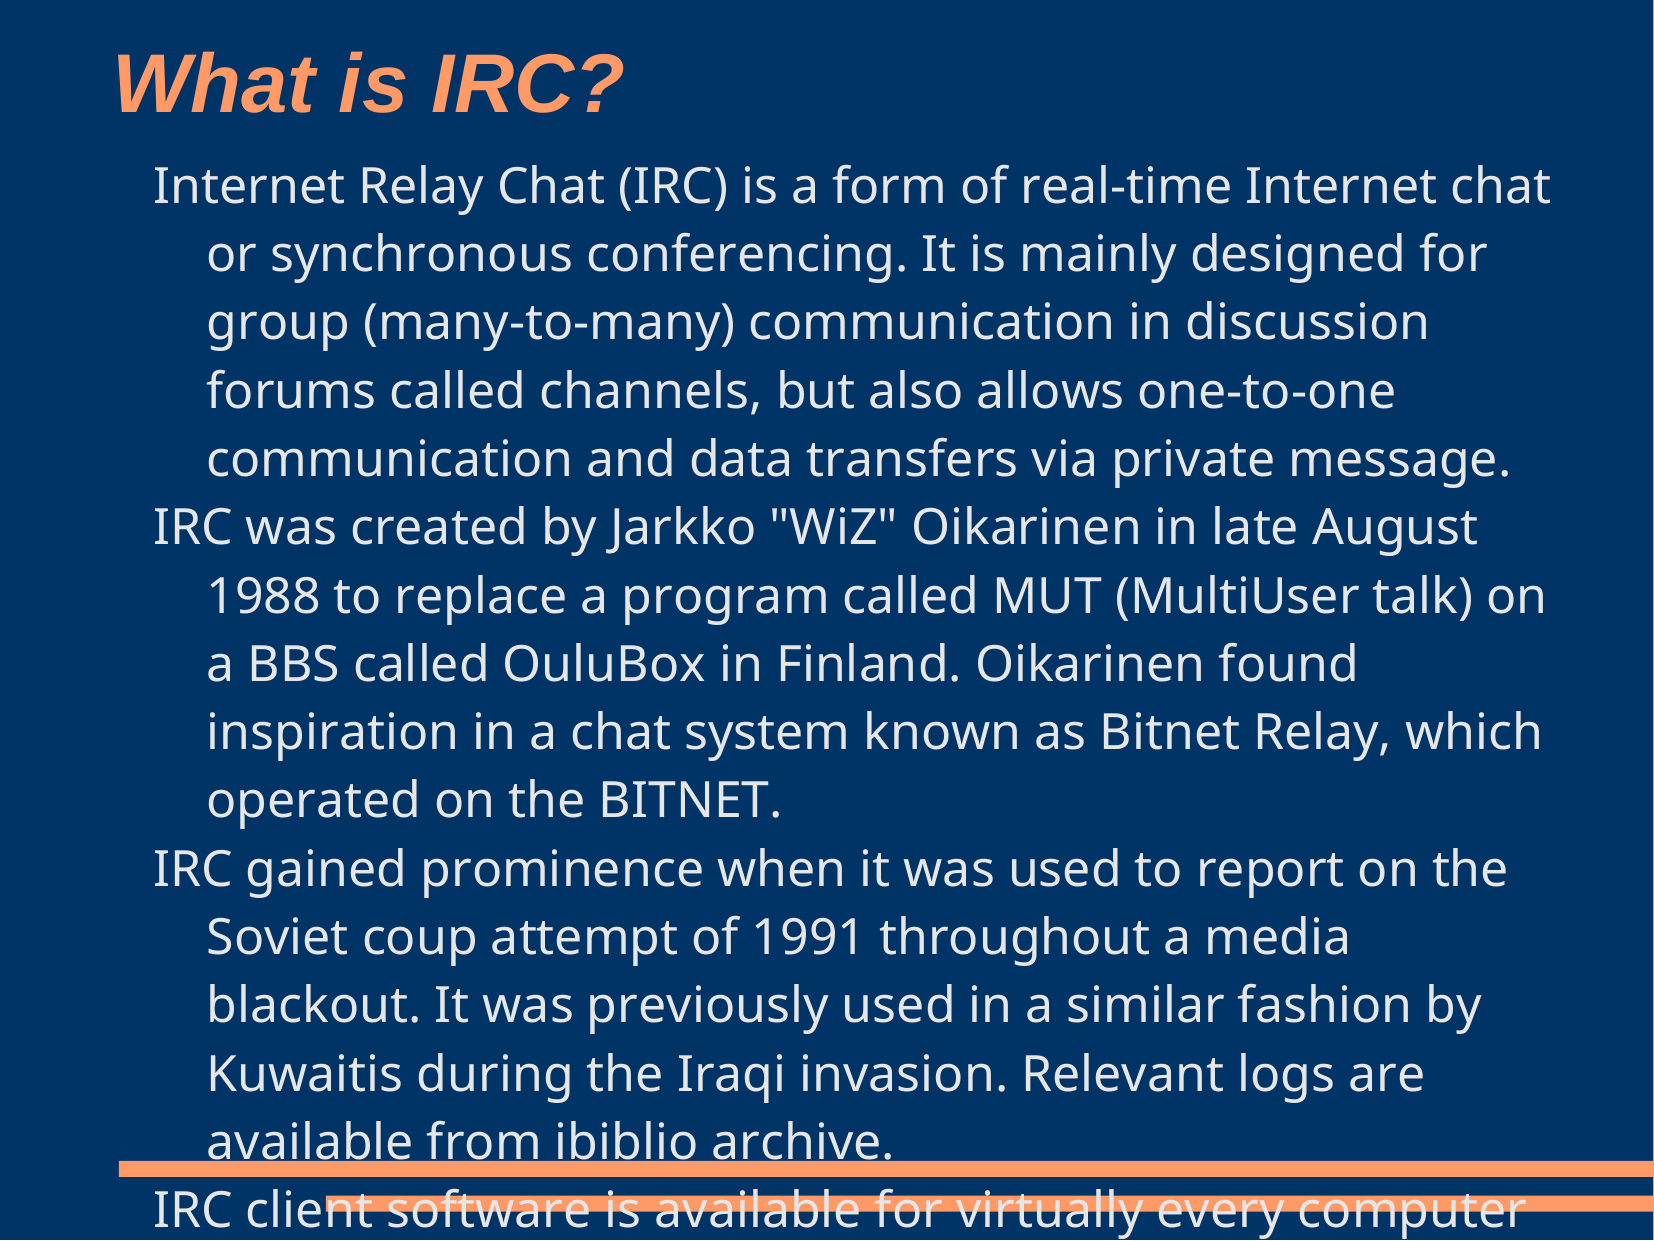

# What is IRC?
Internet Relay Chat (IRC) is a form of real-time Internet chat or synchronous conferencing. It is mainly designed for group (many-to-many) communication in discussion forums called channels, but also allows one-to-one communication and data transfers via private message.
IRC was created by Jarkko "WiZ" Oikarinen in late August 1988 to replace a program called MUT (MultiUser talk) on a BBS called OuluBox in Finland. Oikarinen found inspiration in a chat system known as Bitnet Relay, which operated on the BITNET.
IRC gained prominence when it was used to report on the Soviet coup attempt of 1991 throughout a media blackout. It was previously used in a similar fashion by Kuwaitis during the Iraqi invasion. Relevant logs are available from ibiblio archive.
IRC client software is available for virtually every computer operating system.